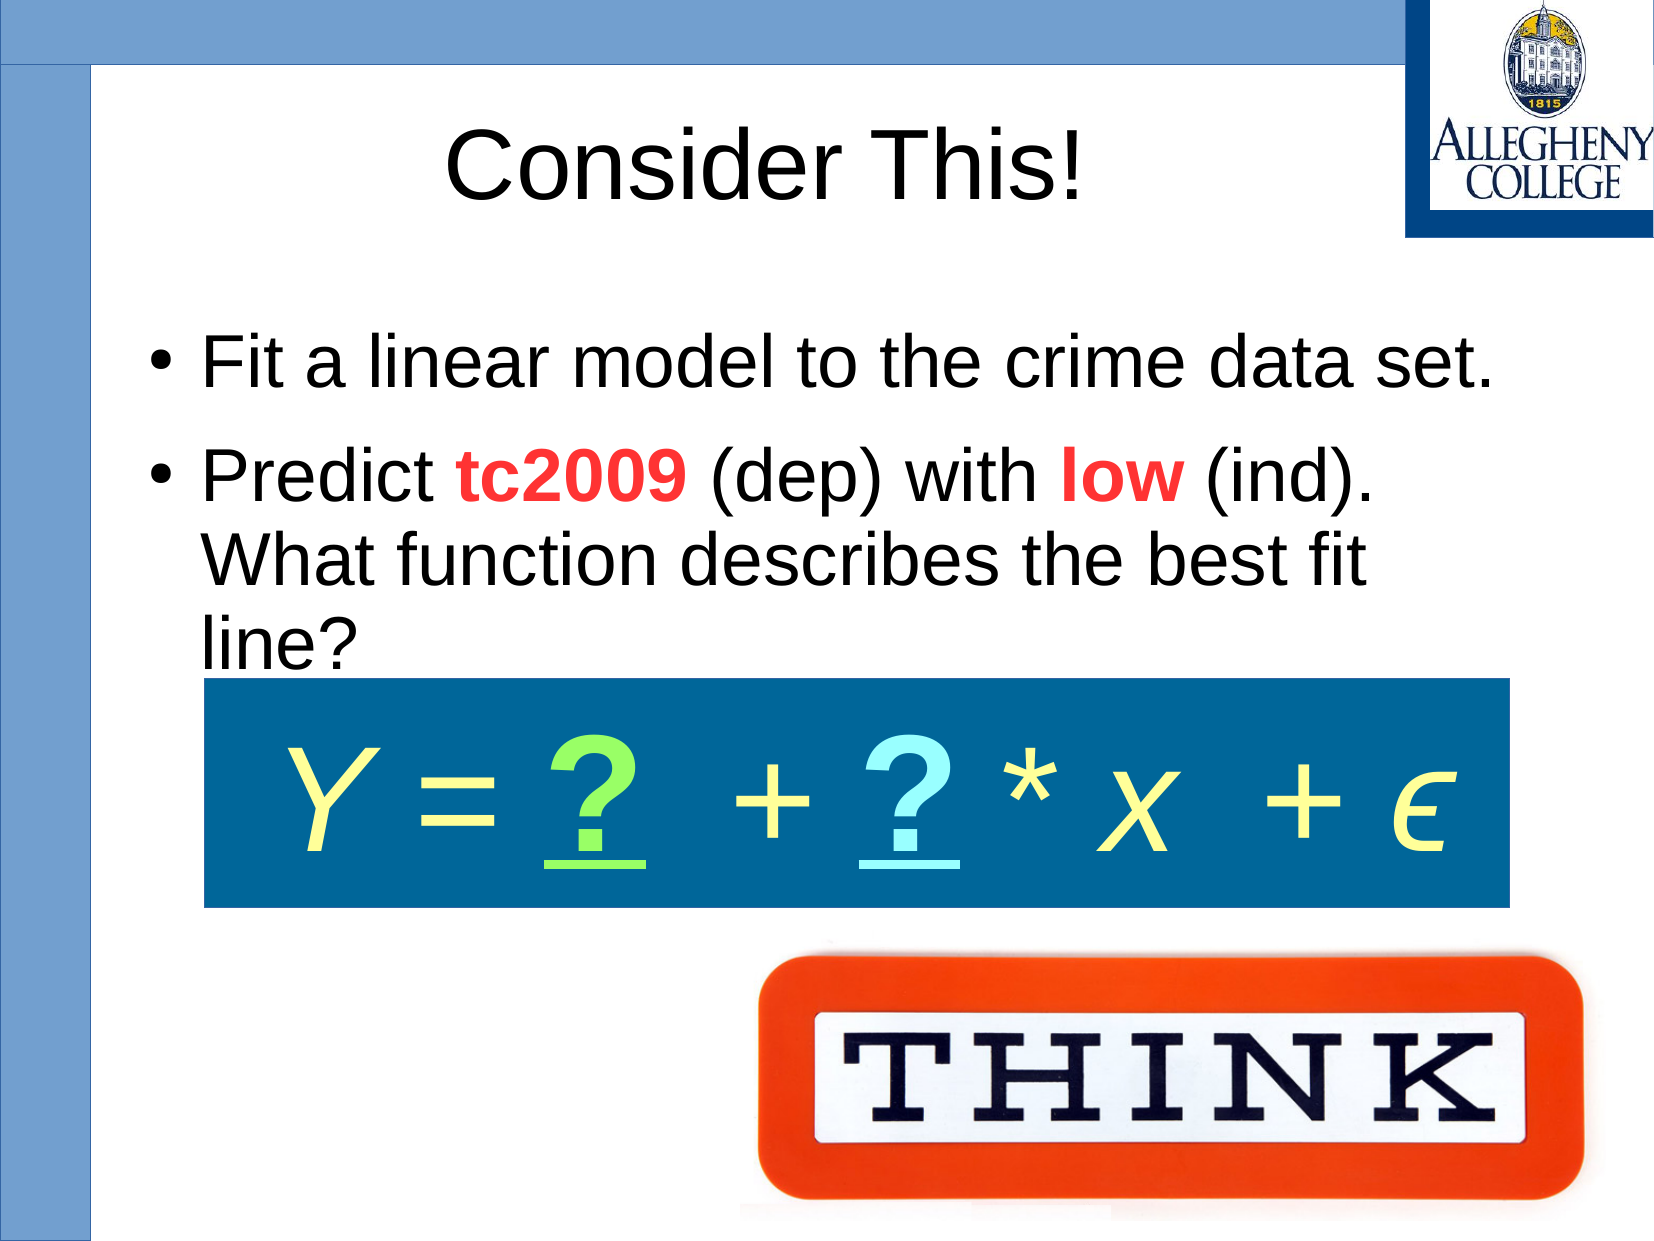

# Consider This!
Fit a linear model to the crime data set.
Predict tc2009 (dep) with low (ind). What function describes the best fit line?
Y = ? + ? * x + ϵ
mod <- lm(tc2009 ~ low, data = crime)
mod <- lm(tc2009 ~ low, data = crime)